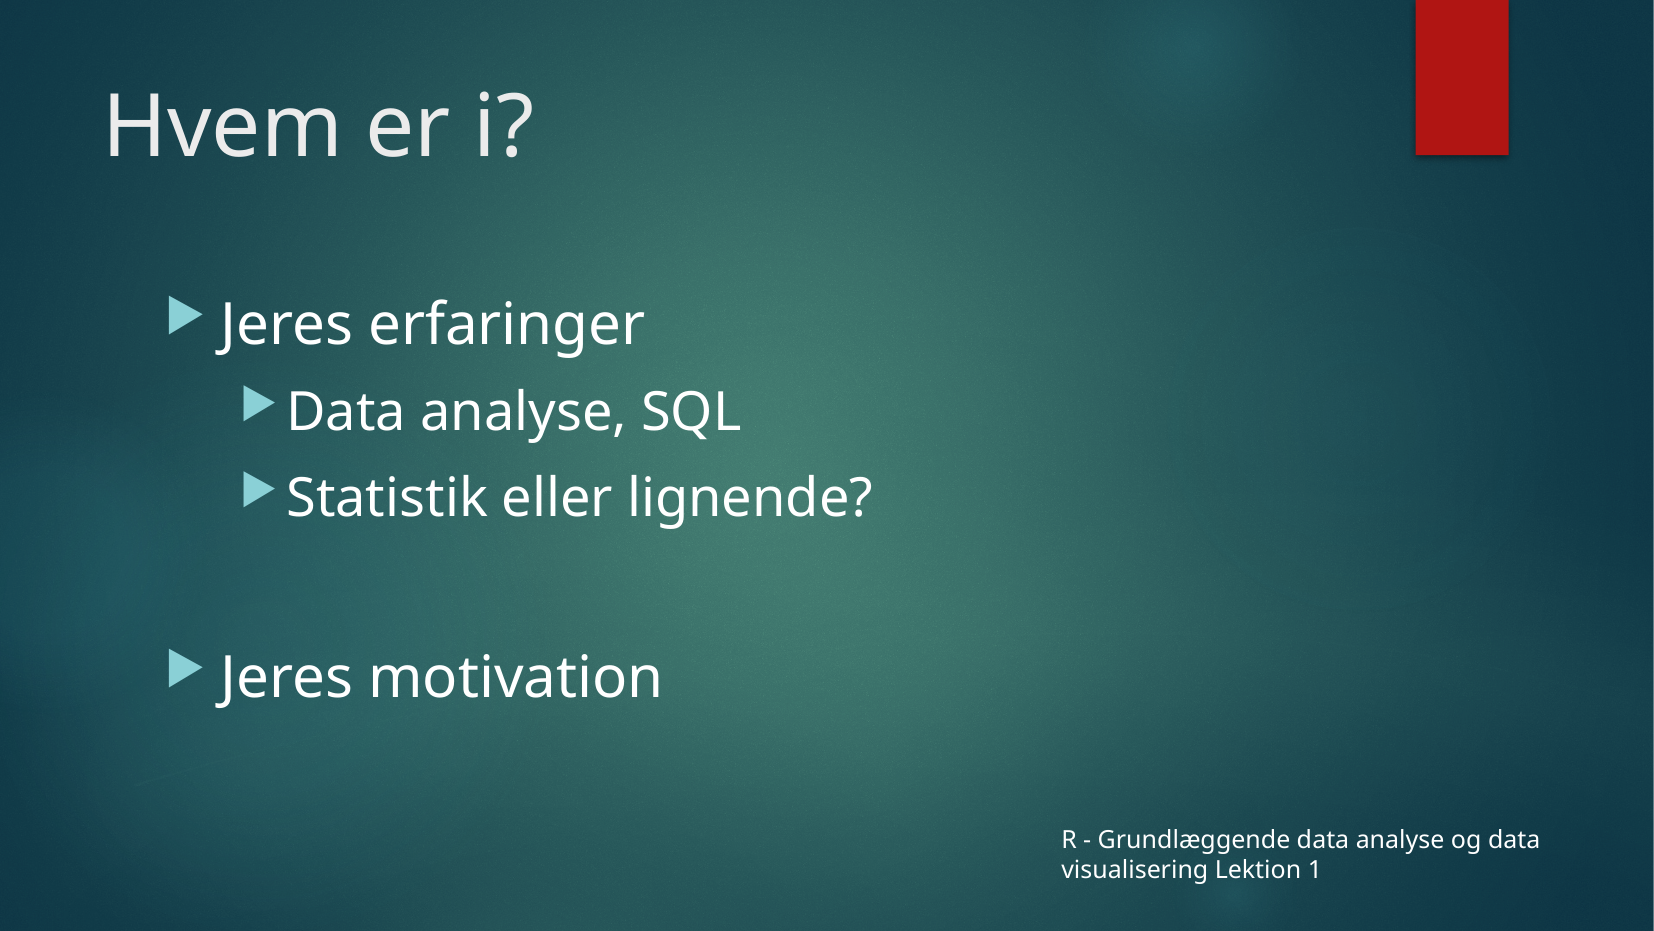

# Hvem er i?
Jeres erfaringer
Data analyse, SQL
Statistik eller lignende?
Jeres motivation
R - Grundlæggende data analyse og data visualisering Lektion 1